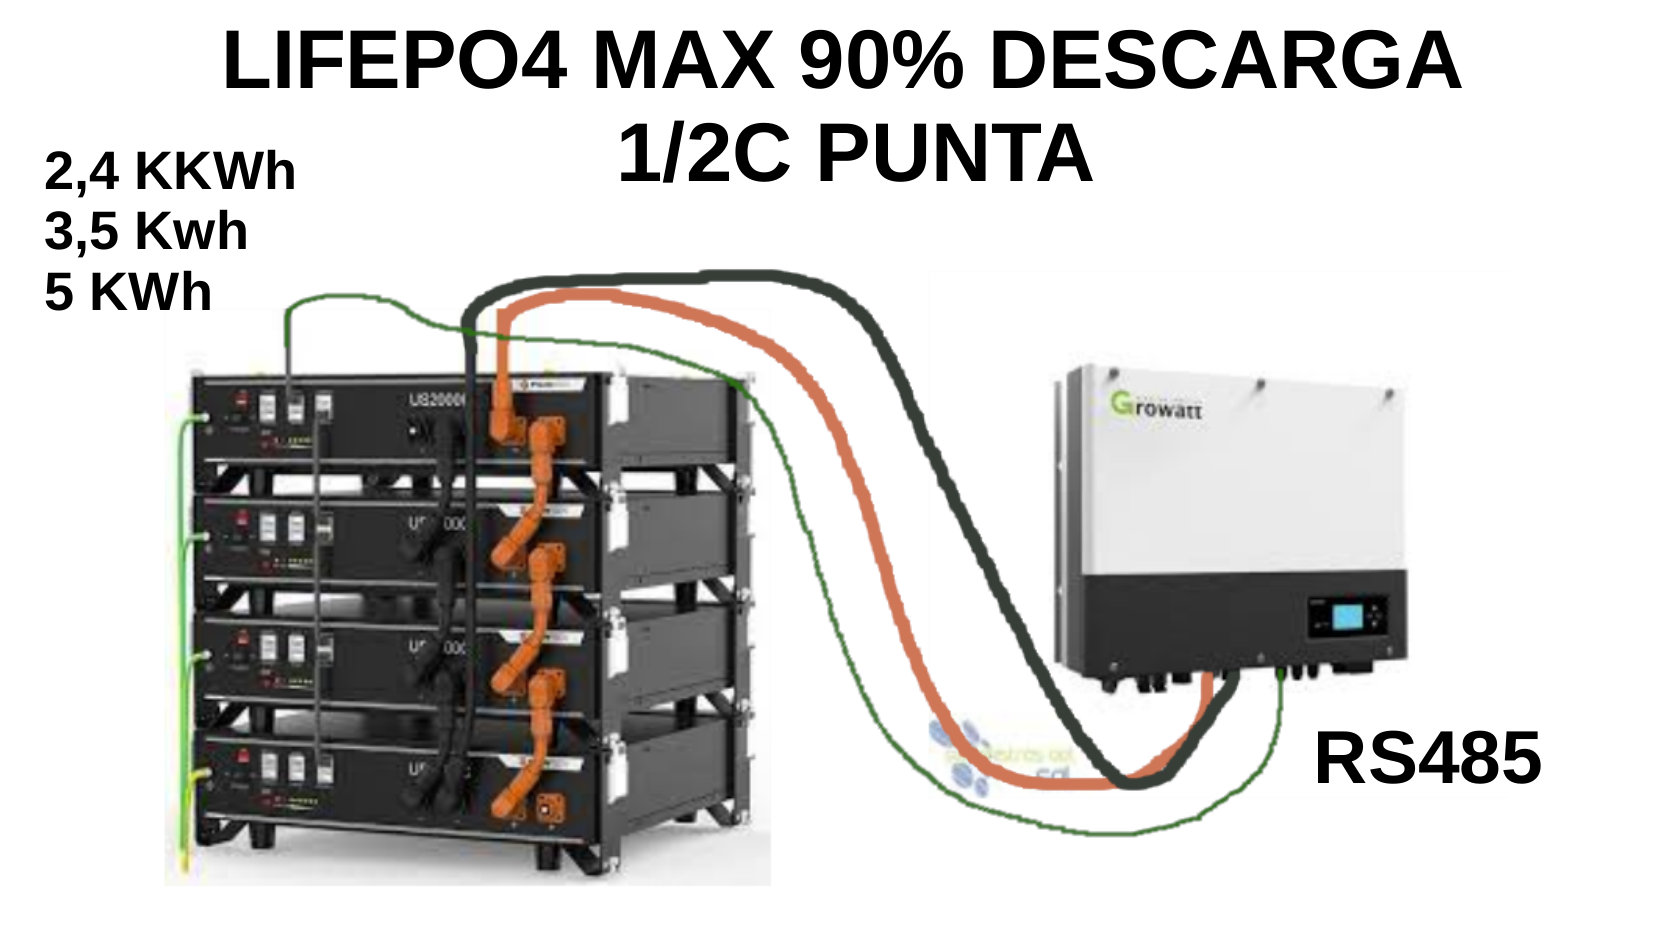

LIFEPO4 MAX 90% DESCARGA
 1/2C PUNTA
2,4 KKWh
3,5 Kwh
5 KWh
RS485